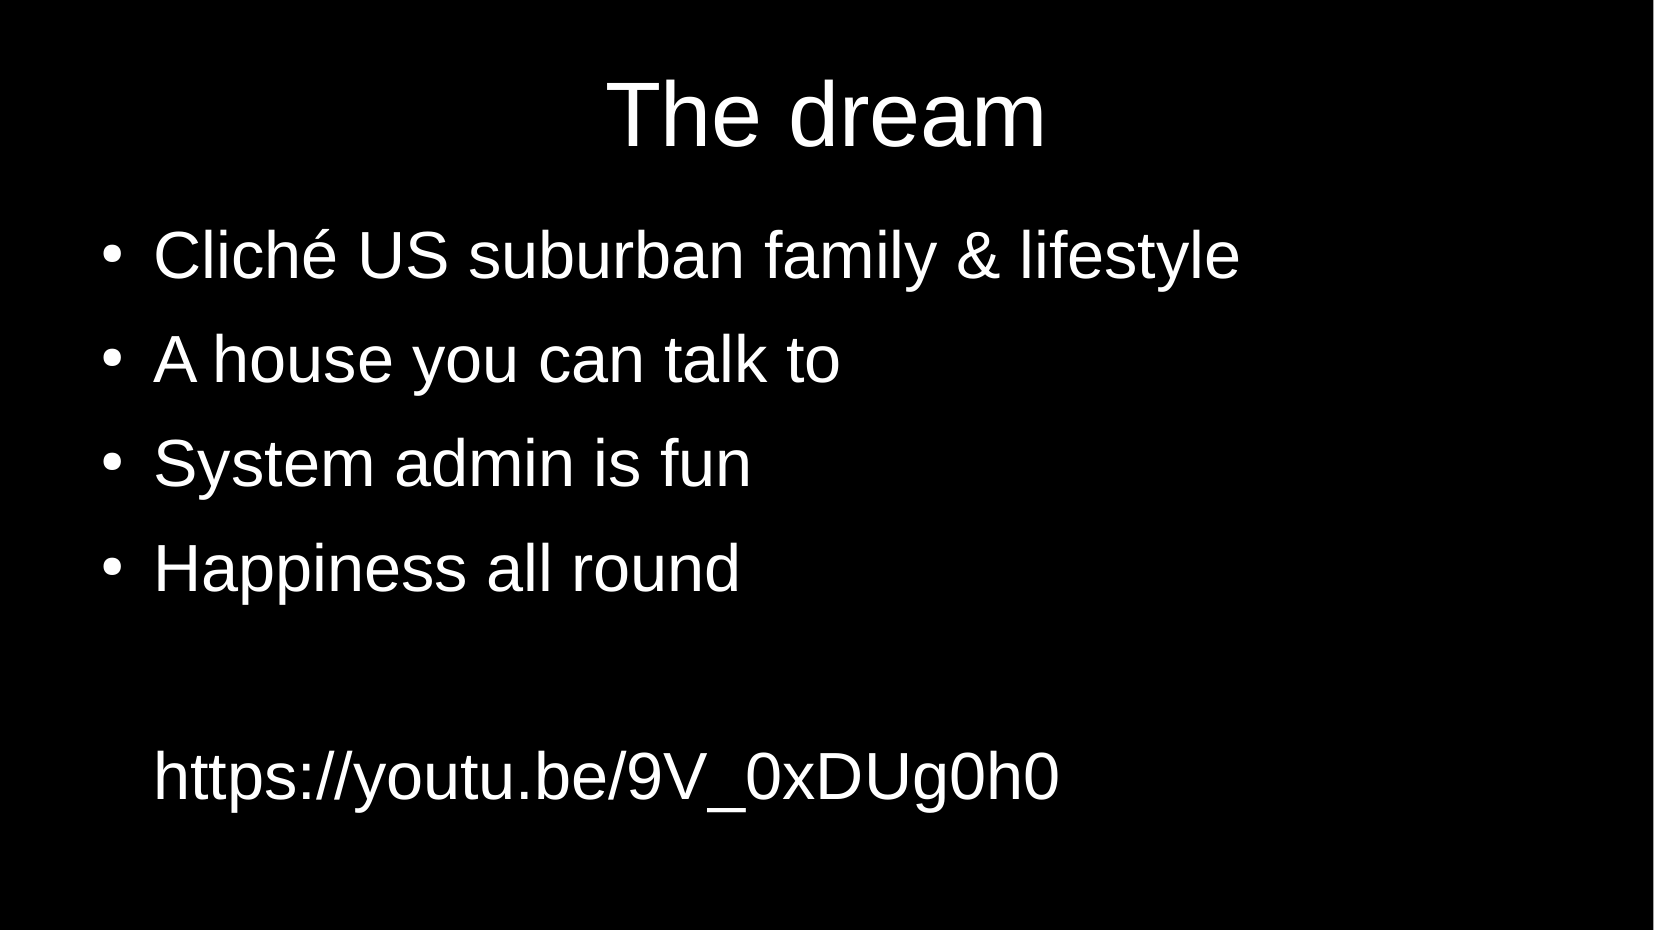

# The dream
Cliché US suburban family & lifestyle
A house you can talk to
System admin is fun
Happiness all round
https://youtu.be/9V_0xDUg0h0